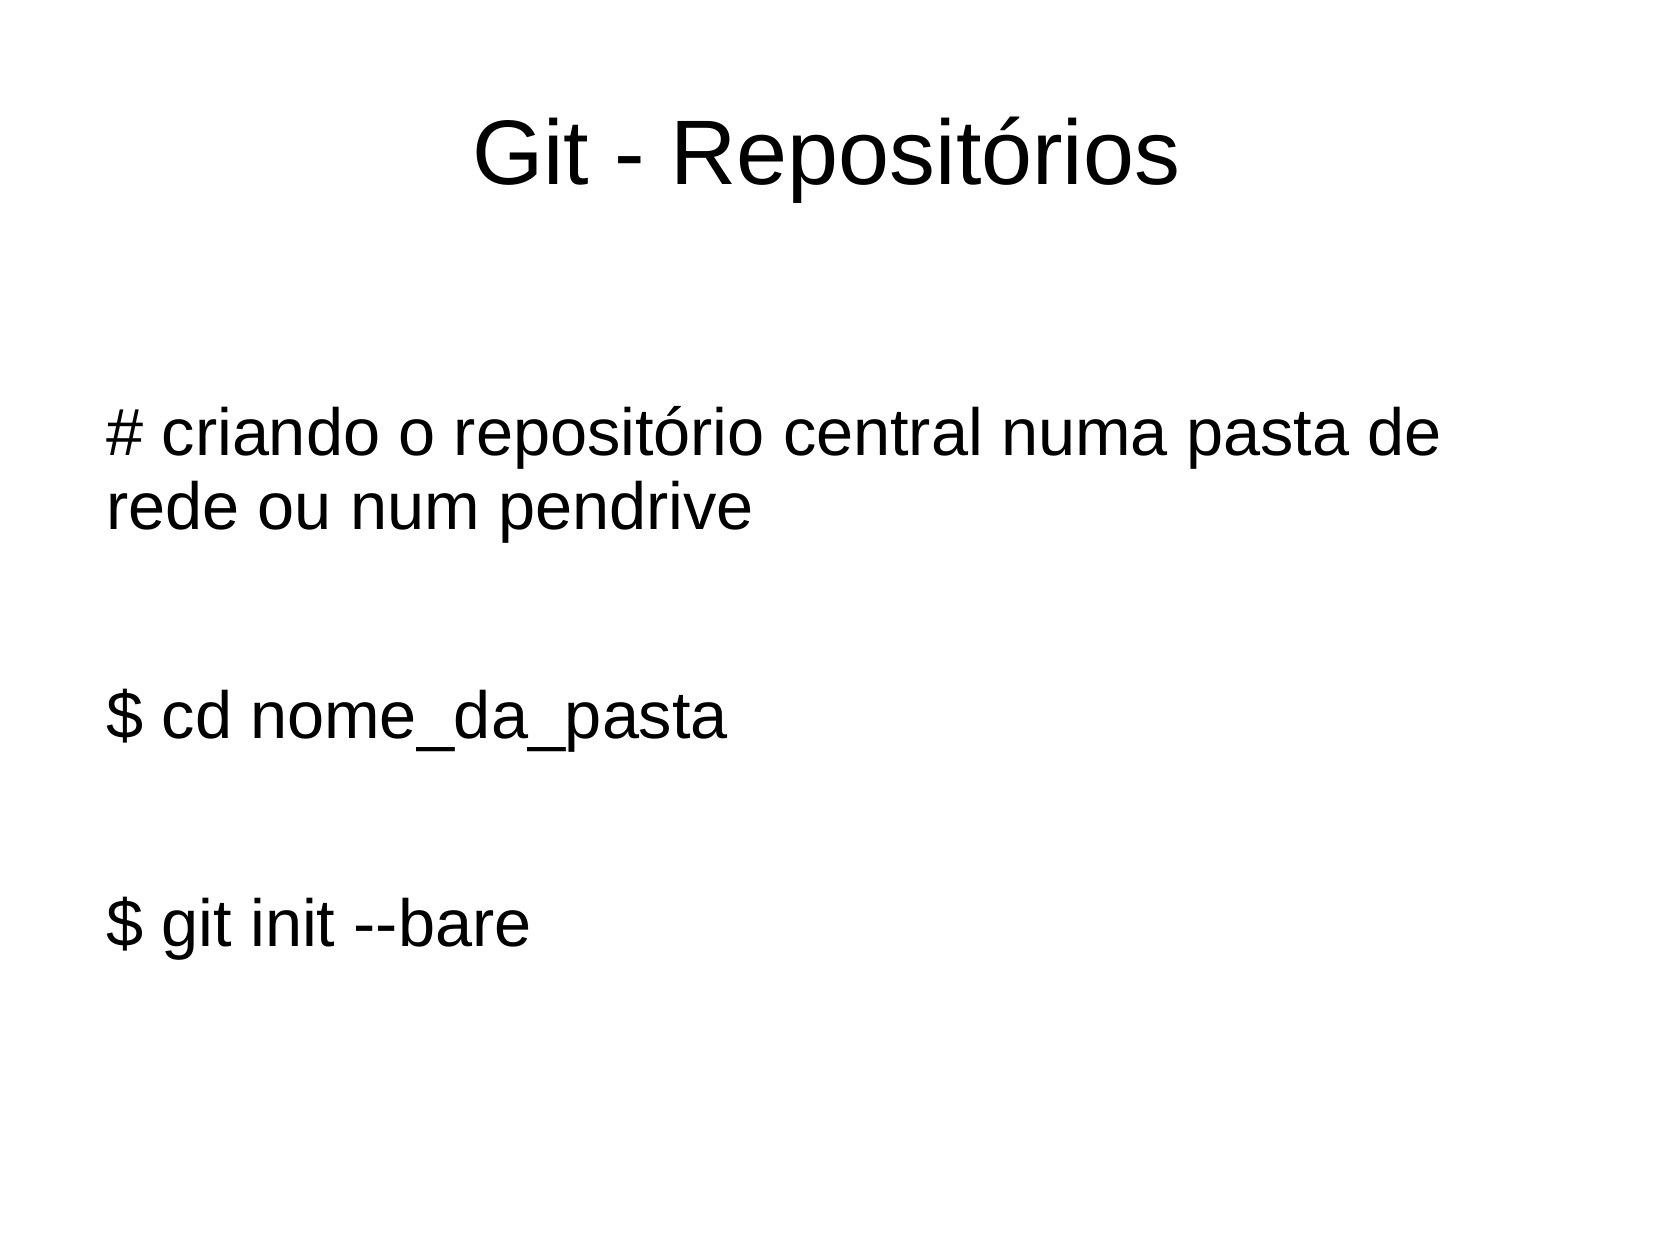

# Git - Repositórios
# criando o repositório central numa pasta de rede ou num pendrive
$ cd nome_da_pasta
$ git init --bare